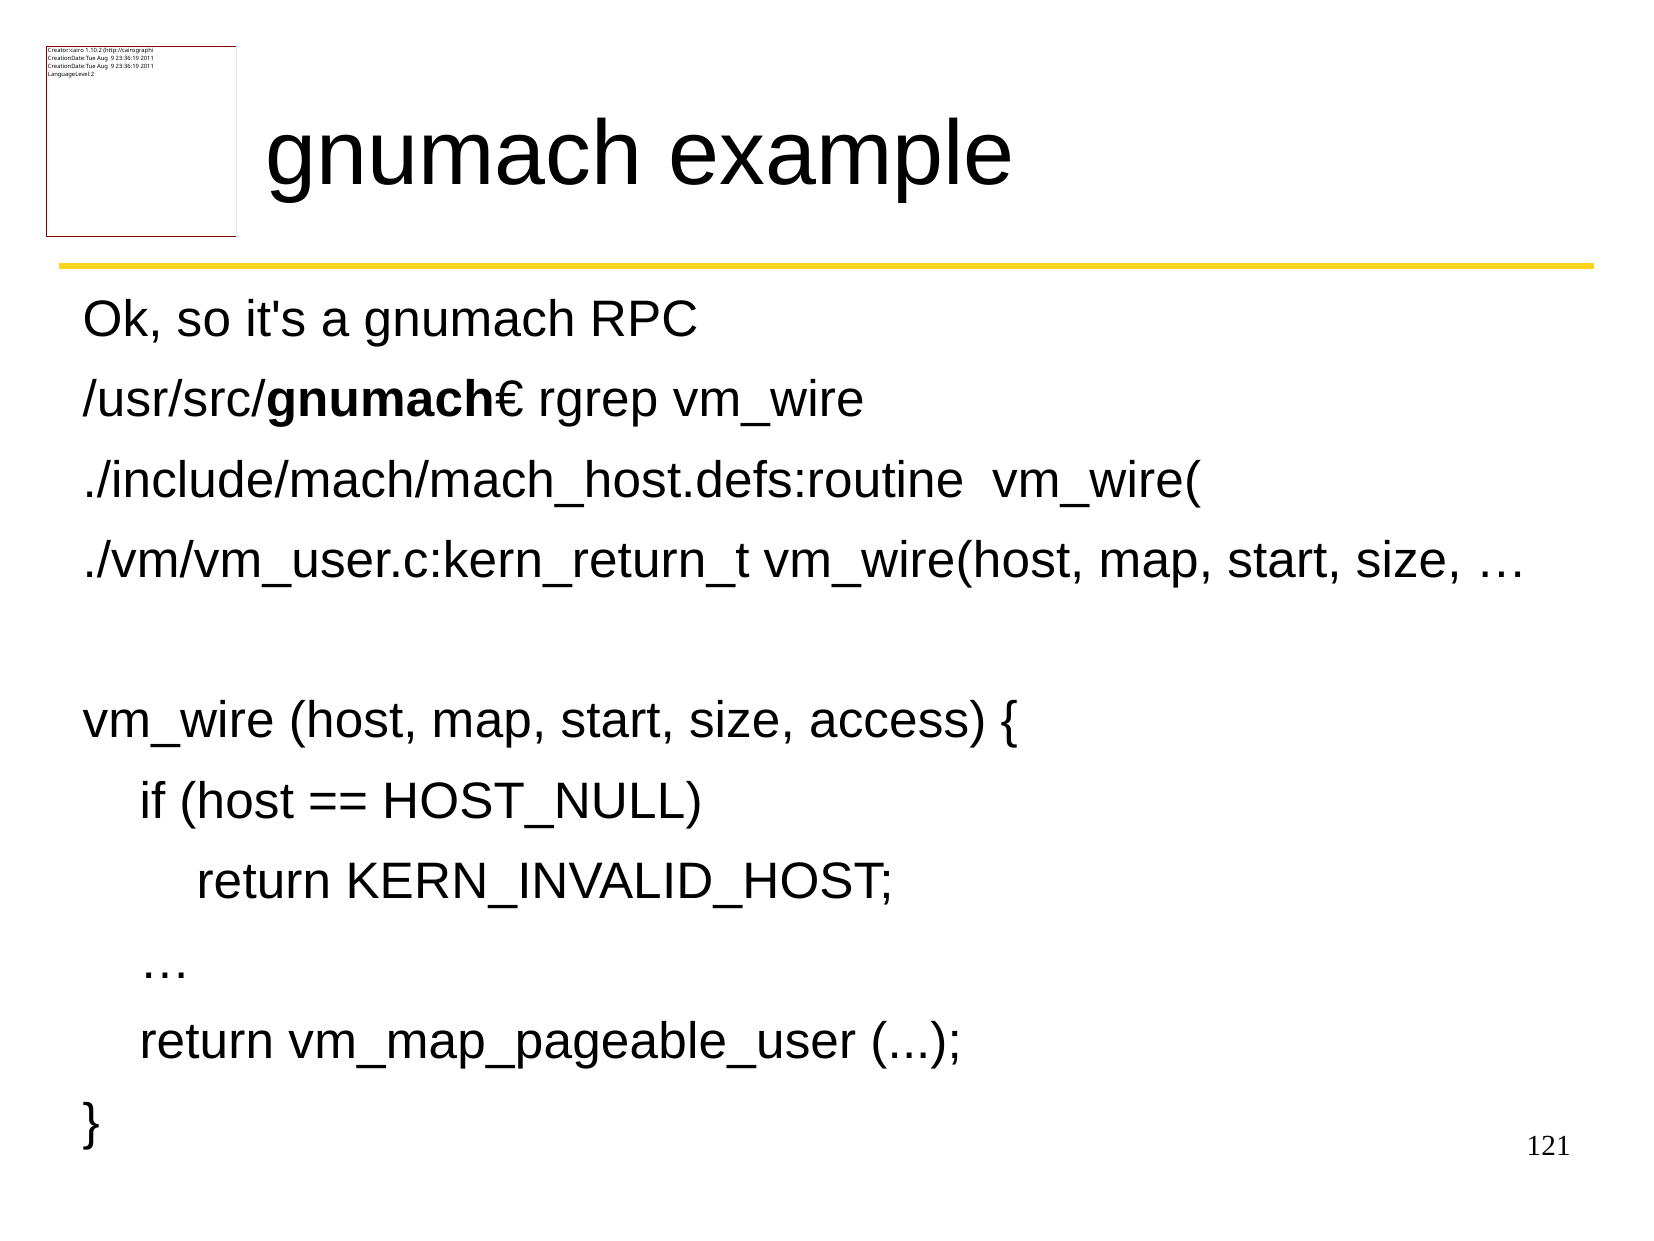

# gnumach example
Ok, so it's a gnumach RPC
/usr/src/gnumach€ rgrep vm_wire
./include/mach/mach_host.defs:routine	vm_wire(
./vm/vm_user.c:kern_return_t vm_wire(host, map, start, size, …
vm_wire (host, map, start, size, access) {
 if (host == HOST_NULL)
 return KERN_INVALID_HOST;
 …
 return vm_map_pageable_user (...);
}
121